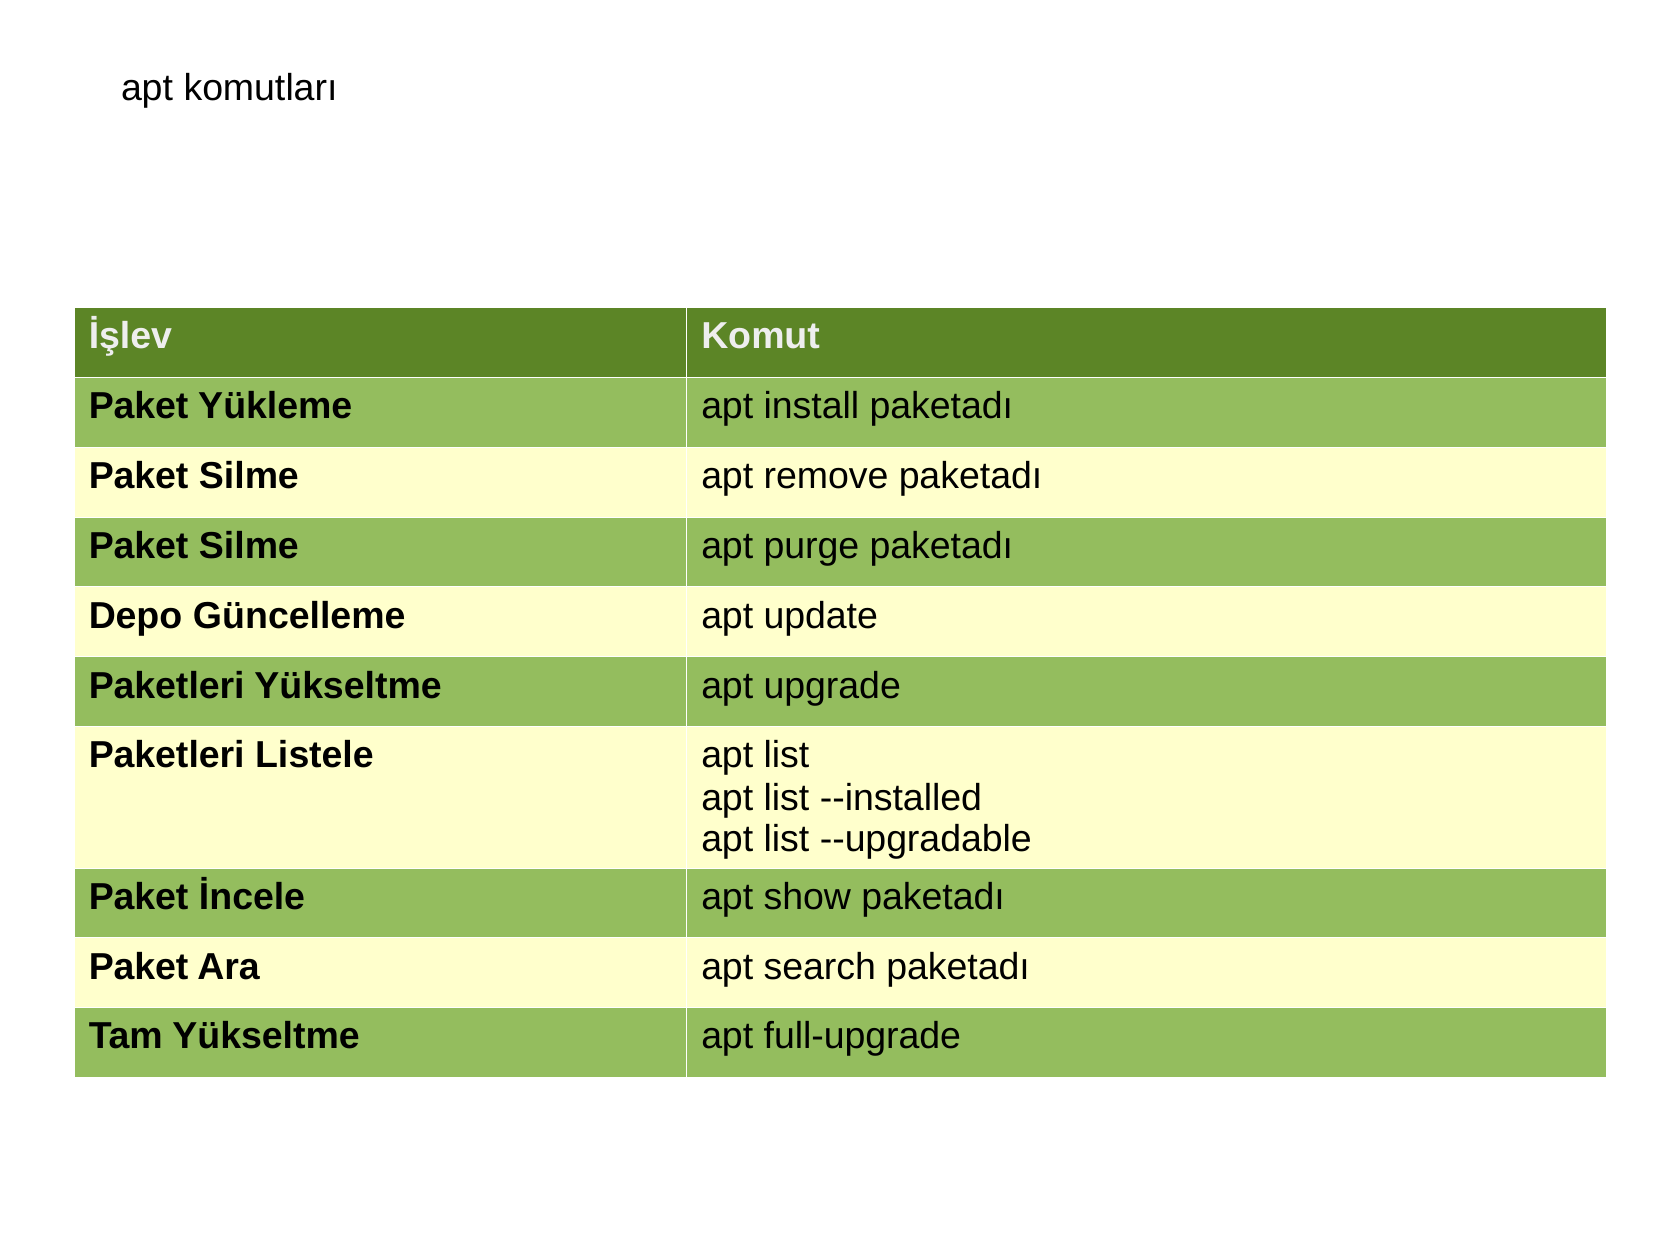

apt komutları
| İşlev | Komut |
| --- | --- |
| Paket Yükleme | apt install paketadı |
| Paket Silme | apt remove paketadı |
| Paket Silme | apt purge paketadı |
| Depo Güncelleme | apt update |
| Paketleri Yükseltme | apt upgrade |
| Paketleri Listele | apt list apt list --installed apt list --upgradable |
| Paket İncele | apt show paketadı |
| Paket Ara | apt search paketadı |
| Tam Yükseltme | apt full-upgrade |